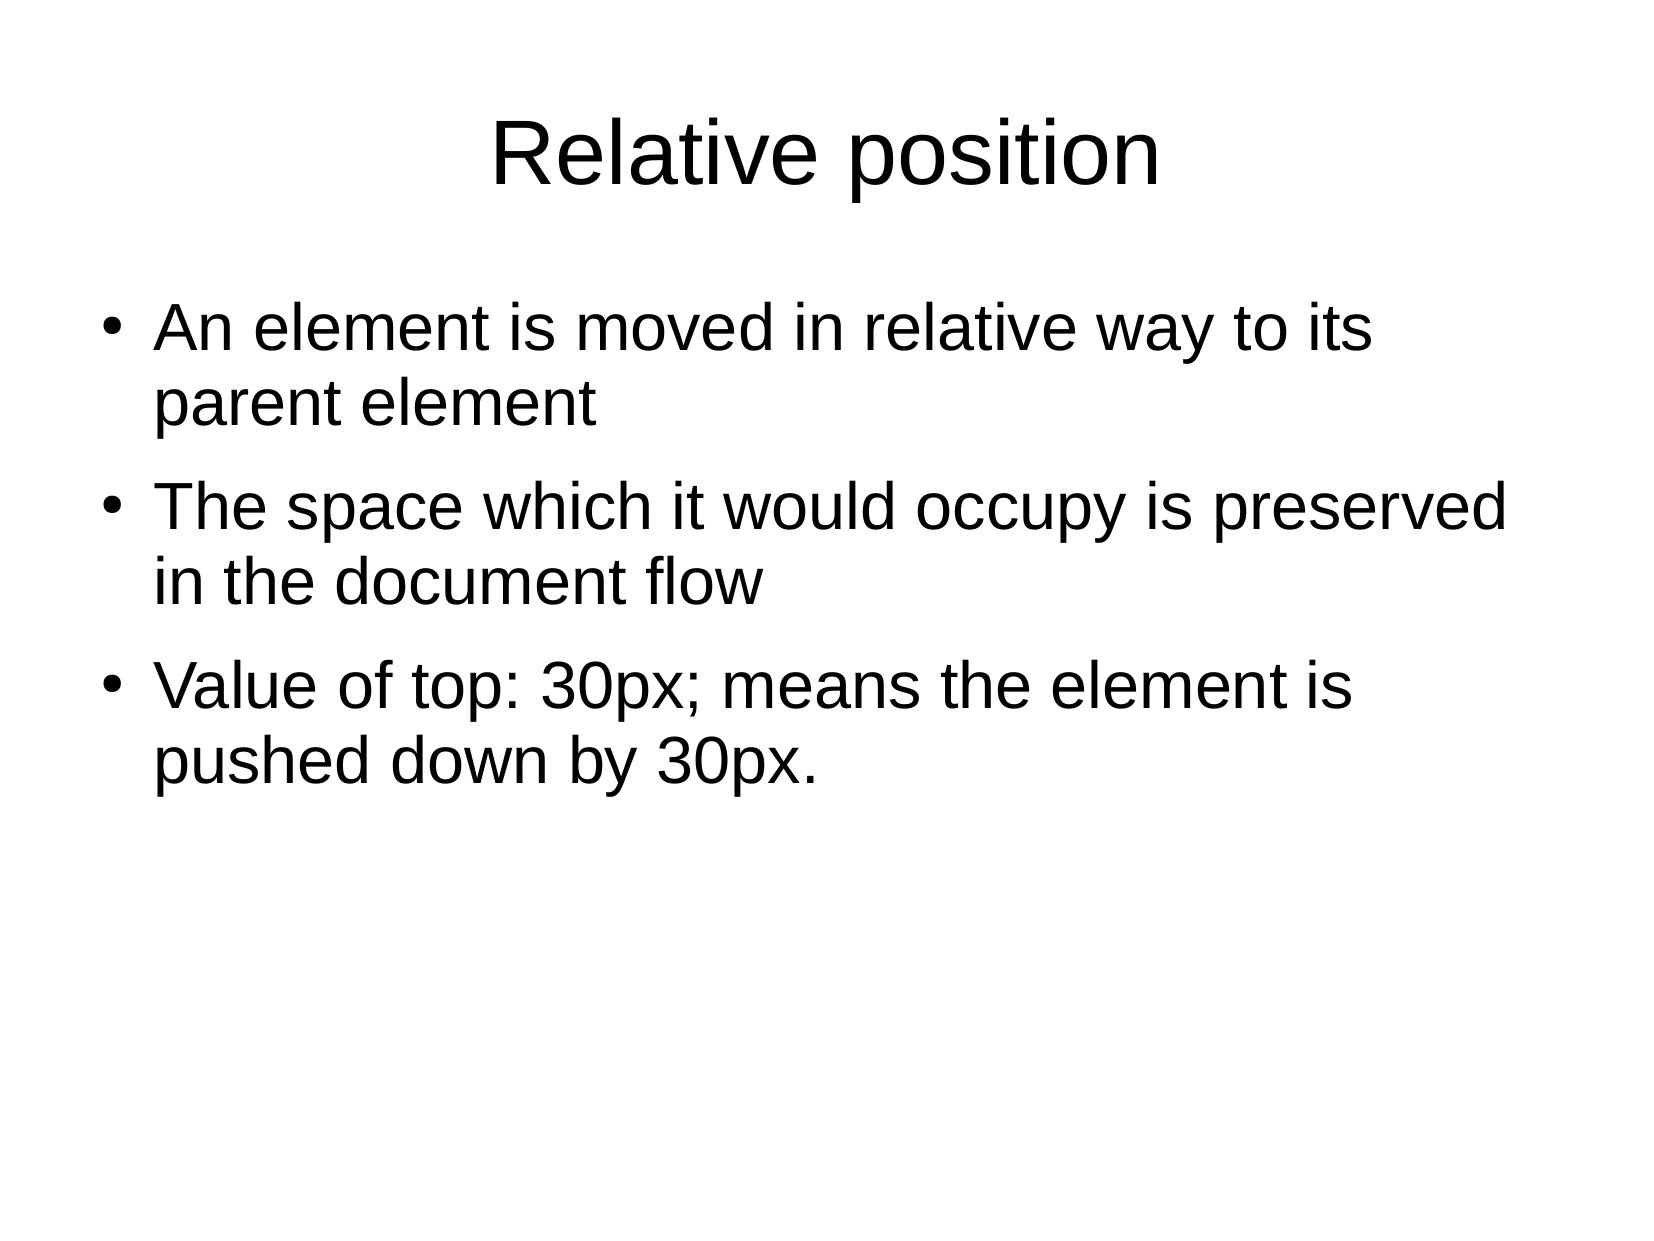

# Relative position
An element is moved in relative way to its parent element
The space which it would occupy is preserved in the document flow
Value of top: 30px; means the element is pushed down by 30px.